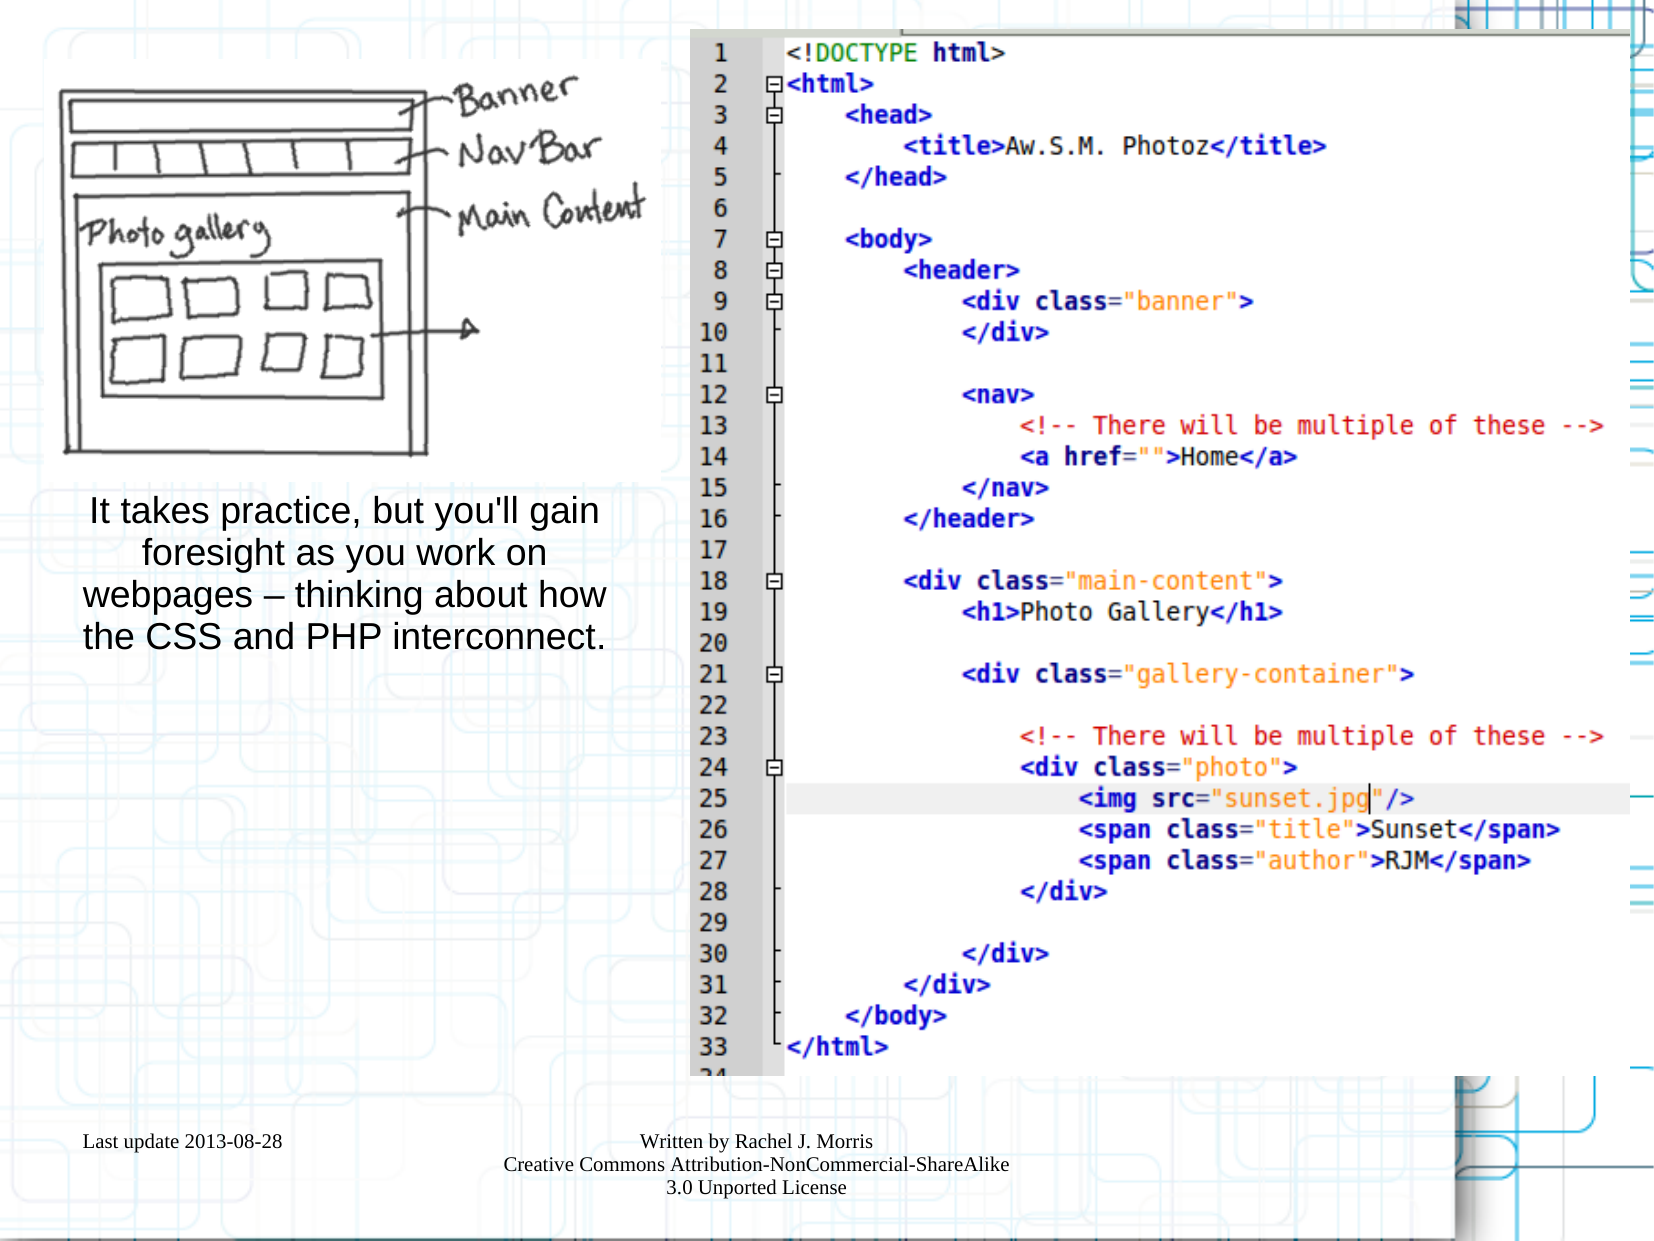

It takes practice, but you'll gain foresight as you work on webpages – thinking about how the CSS and PHP interconnect.